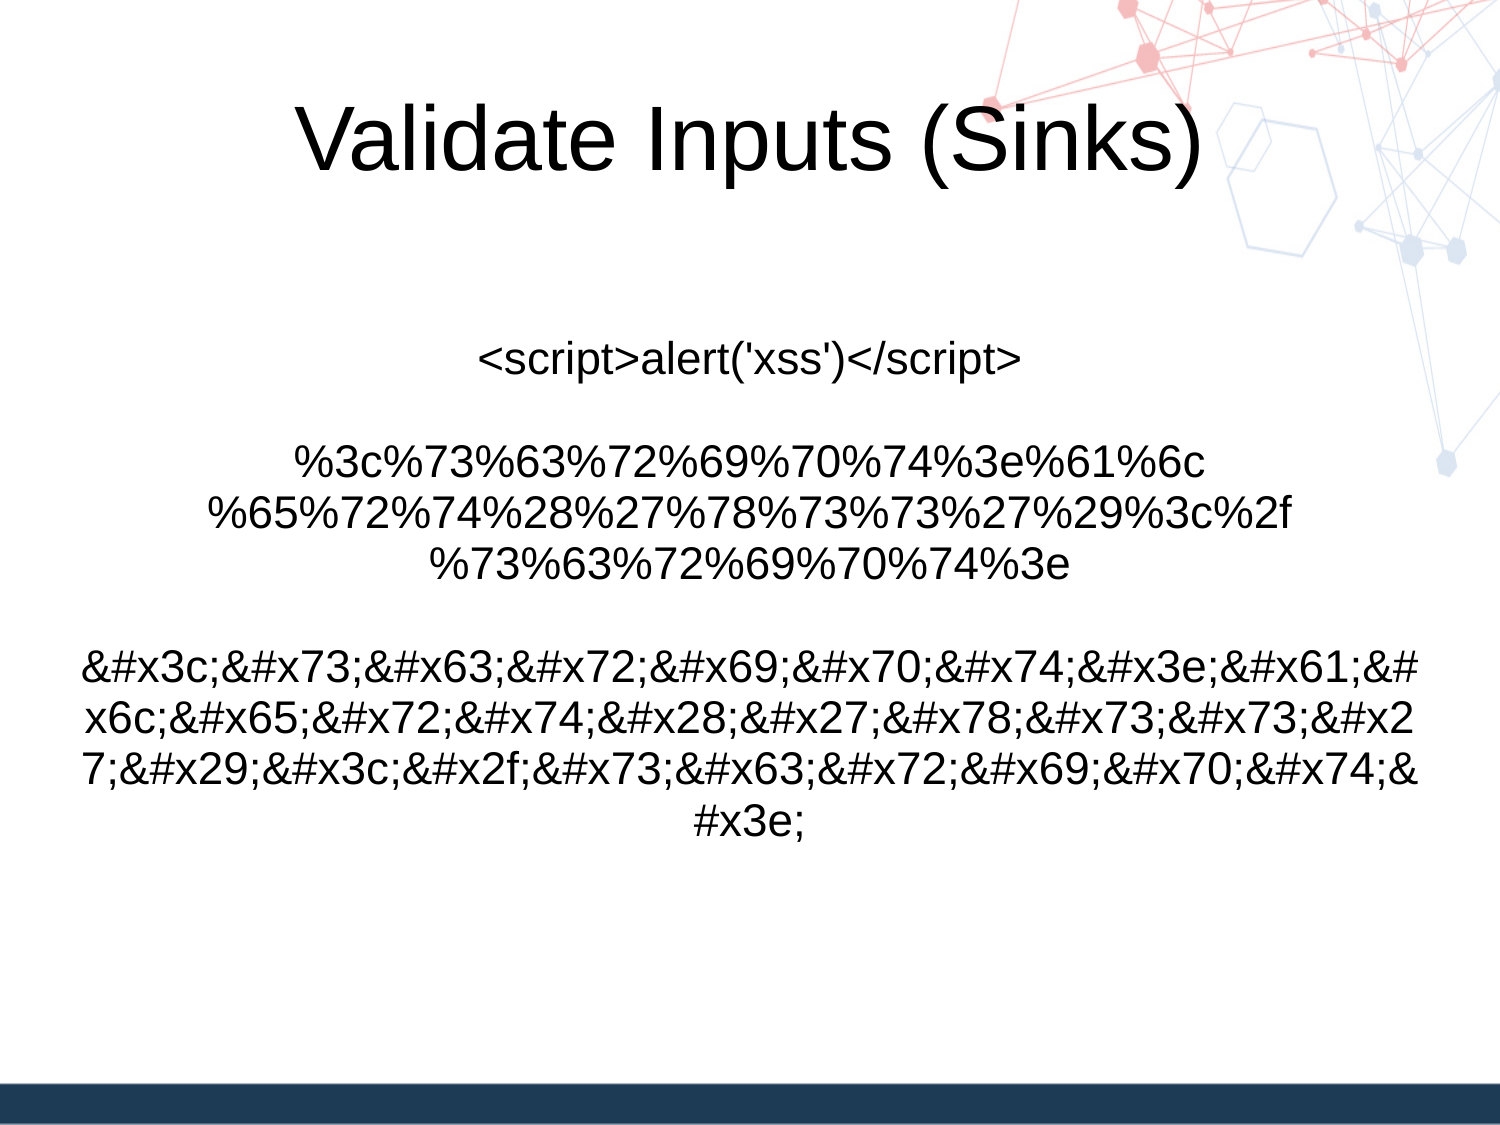

# Validate Inputs (Sinks)
<script>alert('xss')</script>
%3c%73%63%72%69%70%74%3e%61%6c%65%72%74%28%27%78%73%73%27%29%3c%2f%73%63%72%69%70%74%3e
&#x3c;&#x73;&#x63;&#x72;&#x69;&#x70;&#x74;&#x3e;&#x61;&#x6c;&#x65;&#x72;&#x74;&#x28;&#x27;&#x78;&#x73;&#x73;&#x27;&#x29;&#x3c;&#x2f;&#x73;&#x63;&#x72;&#x69;&#x70;&#x74;&#x3e;